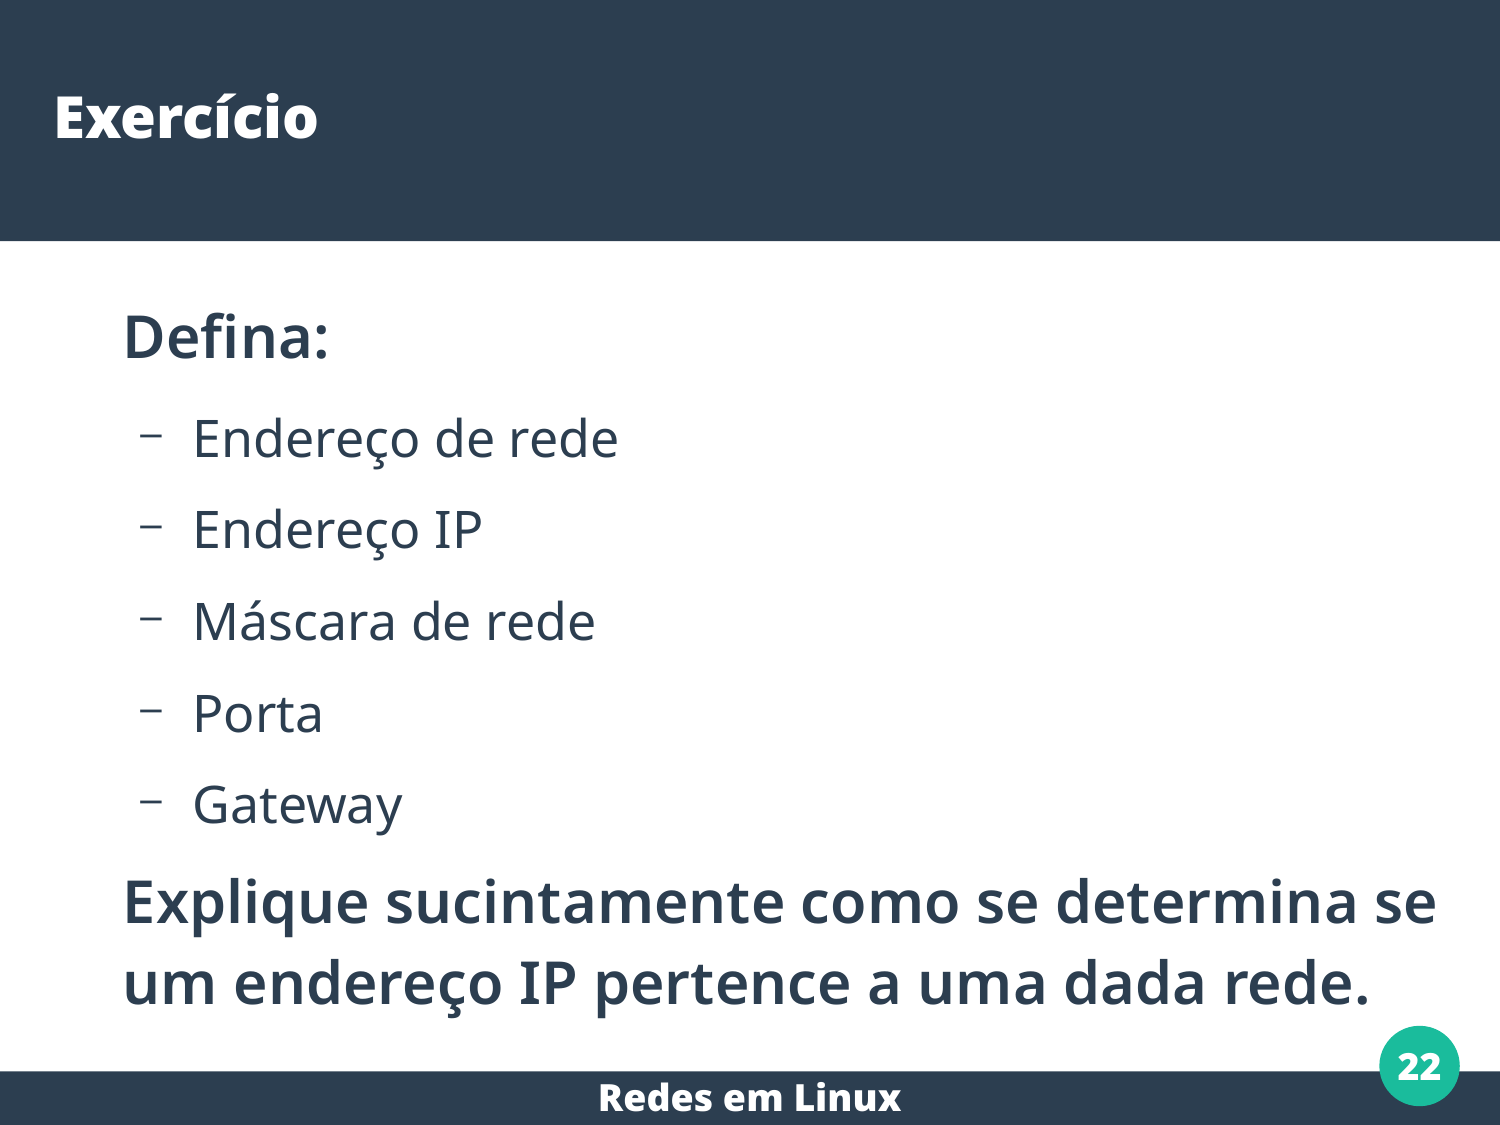

# Exercício
Defina:
Endereço de rede
Endereço IP
Máscara de rede
Porta
Gateway
Explique sucintamente como se determina se um endereço IP pertence a uma dada rede.
22
Redes em Linux